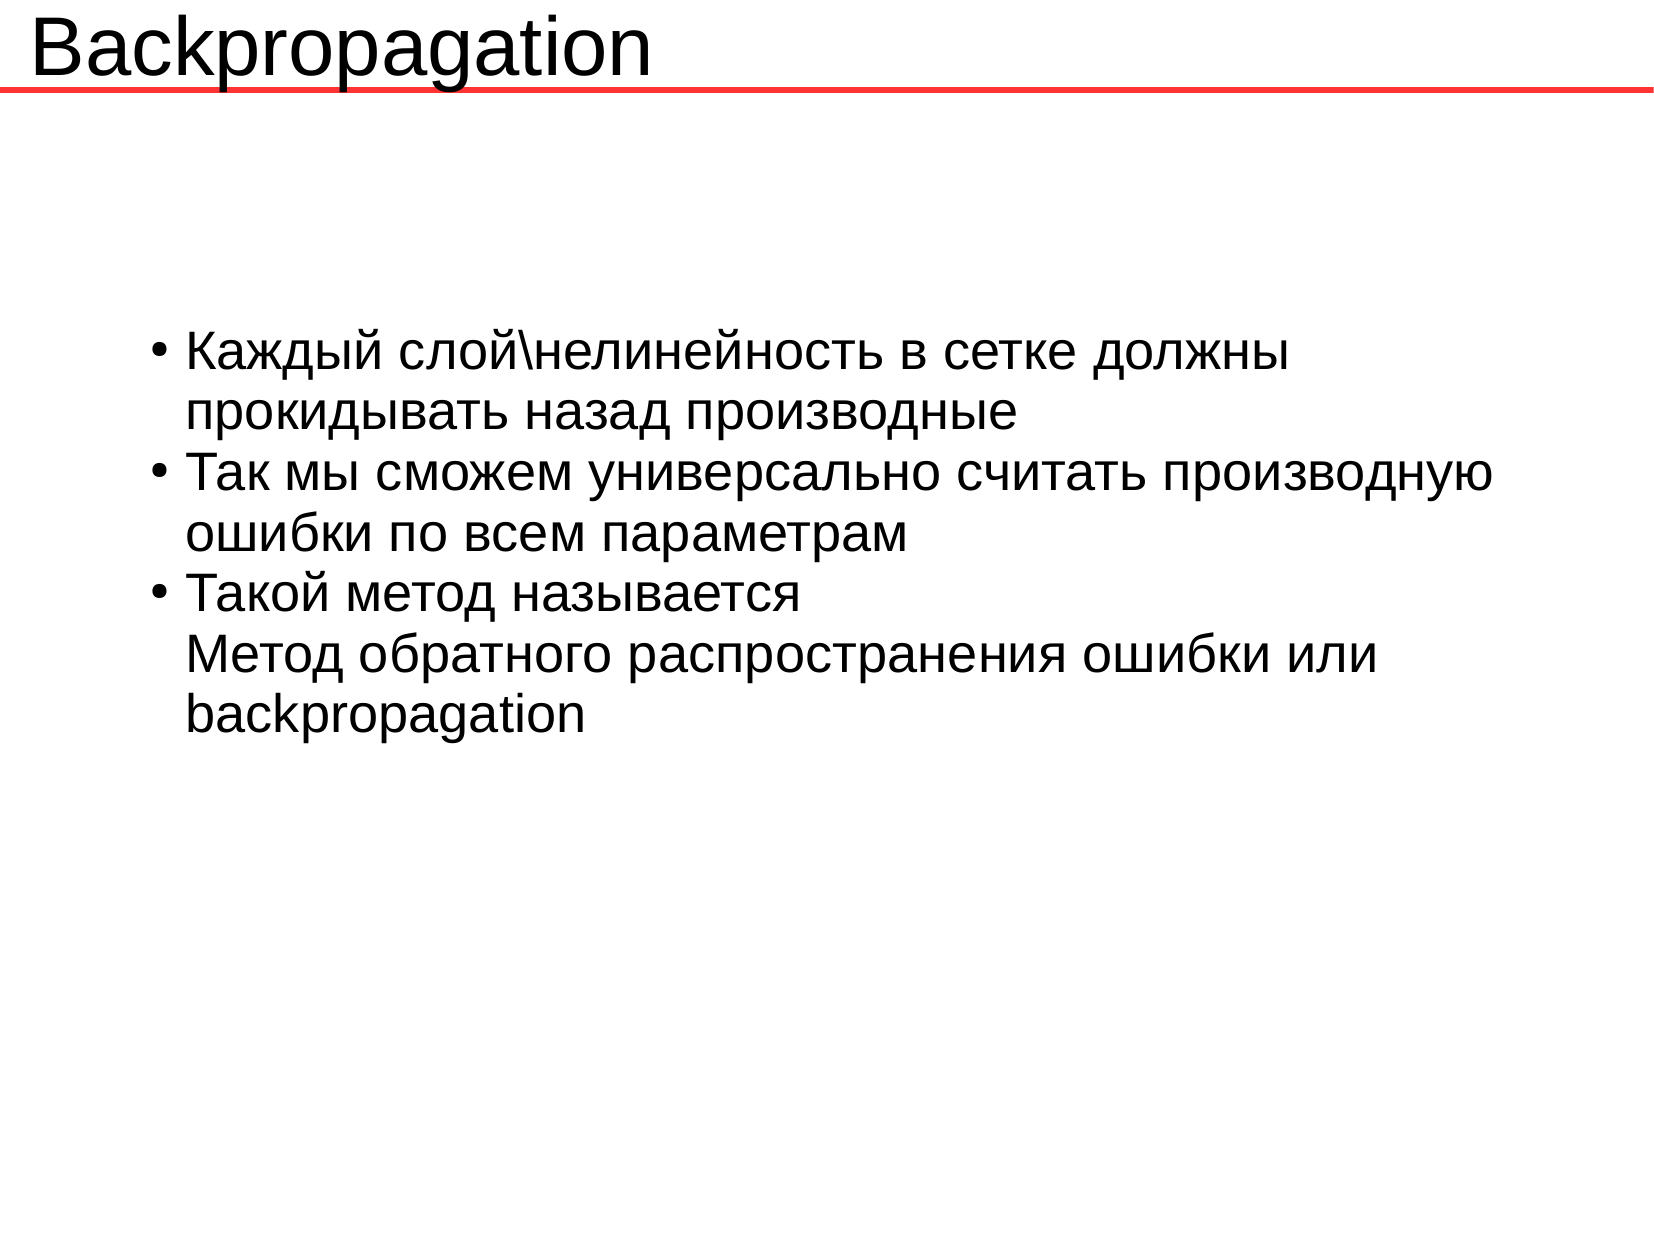

# Backpropagation
Каждый слой\нелинейность в сетке должны прокидывать назад производные
Так мы сможем универсально считать производную ошибки по всем параметрам
Такой метод называется
Метод обратного распространения ошибки или backpropagation